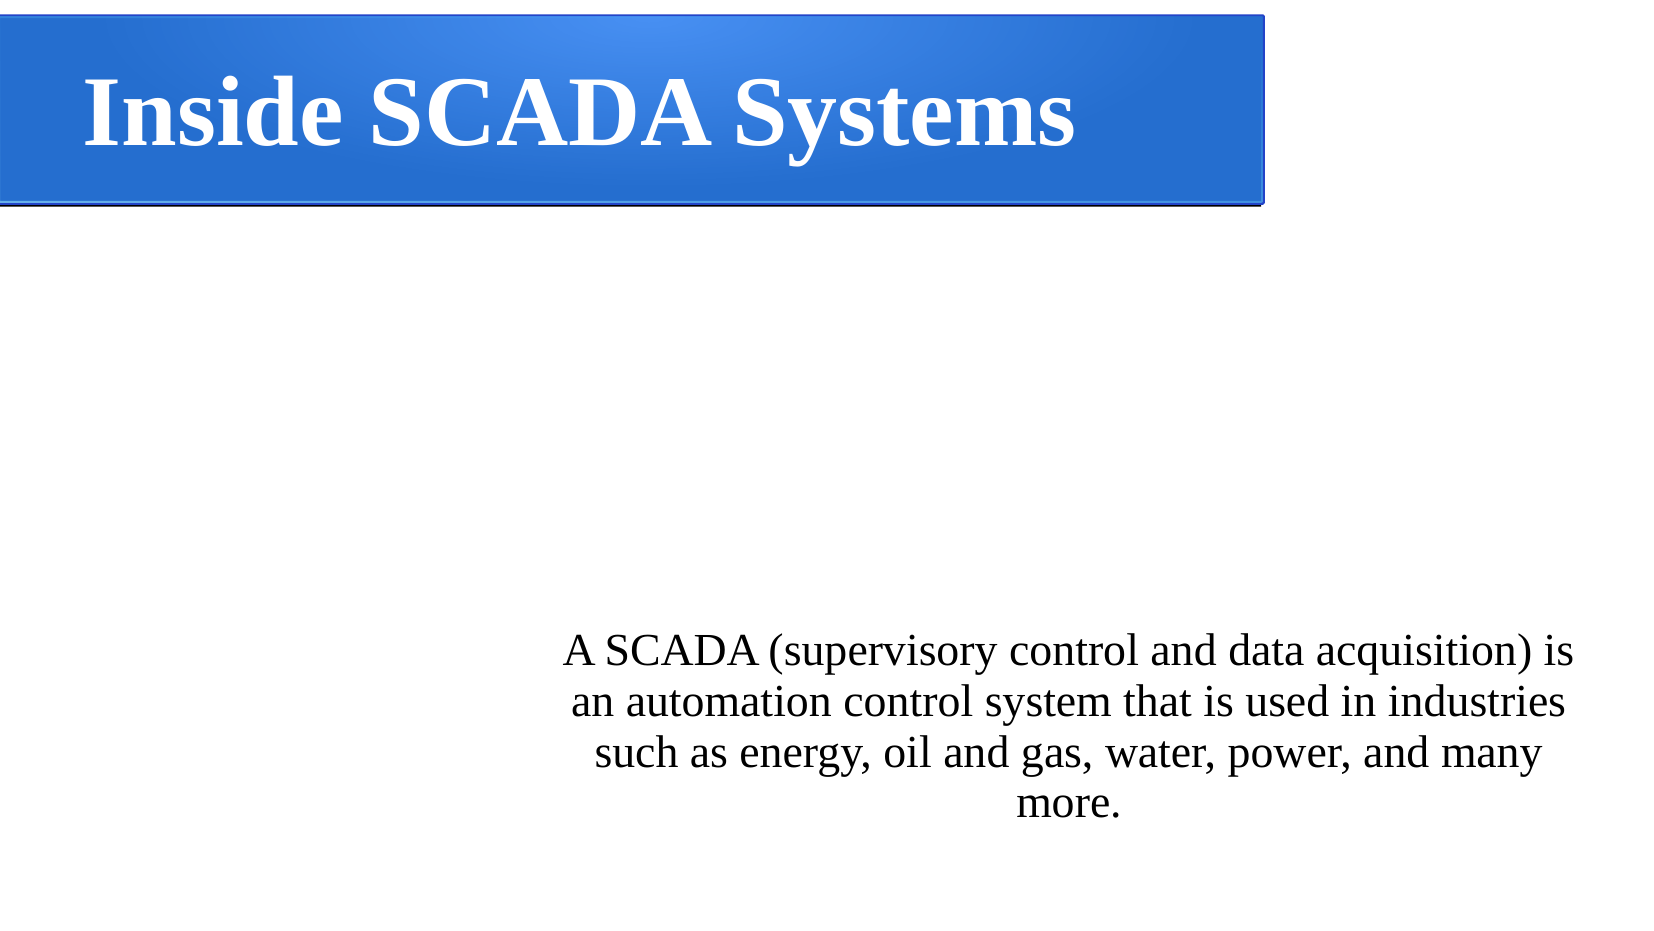

Inside SCADA Systems
# A SCADA (supervisory control and data acquisition) is an automation control system that is used in industries such as energy, oil and gas, water, power, and many more.